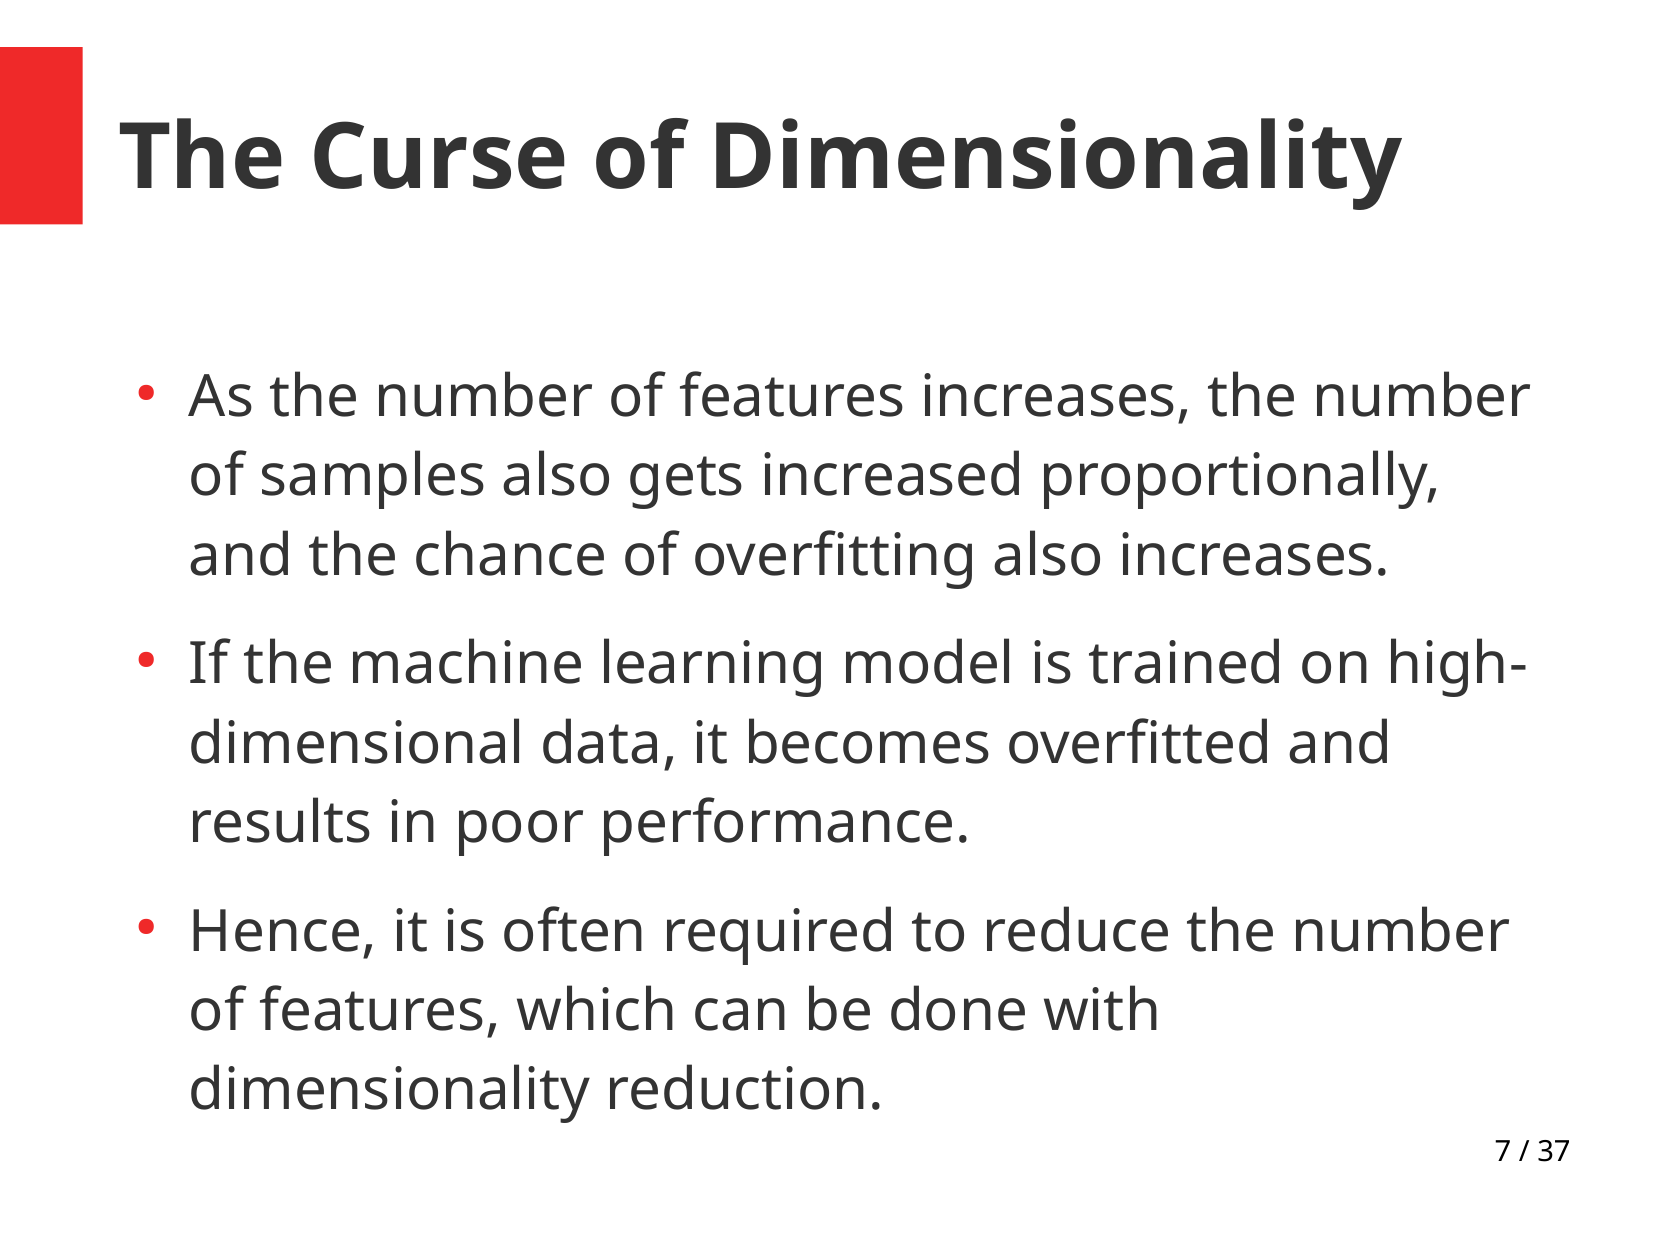

# The Curse of Dimensionality
As the number of features increases, the number of samples also gets increased proportionally, and the chance of overfitting also increases.
If the machine learning model is trained on high-dimensional data, it becomes overfitted and results in poor performance.
Hence, it is often required to reduce the number of features, which can be done with dimensionality reduction.
7